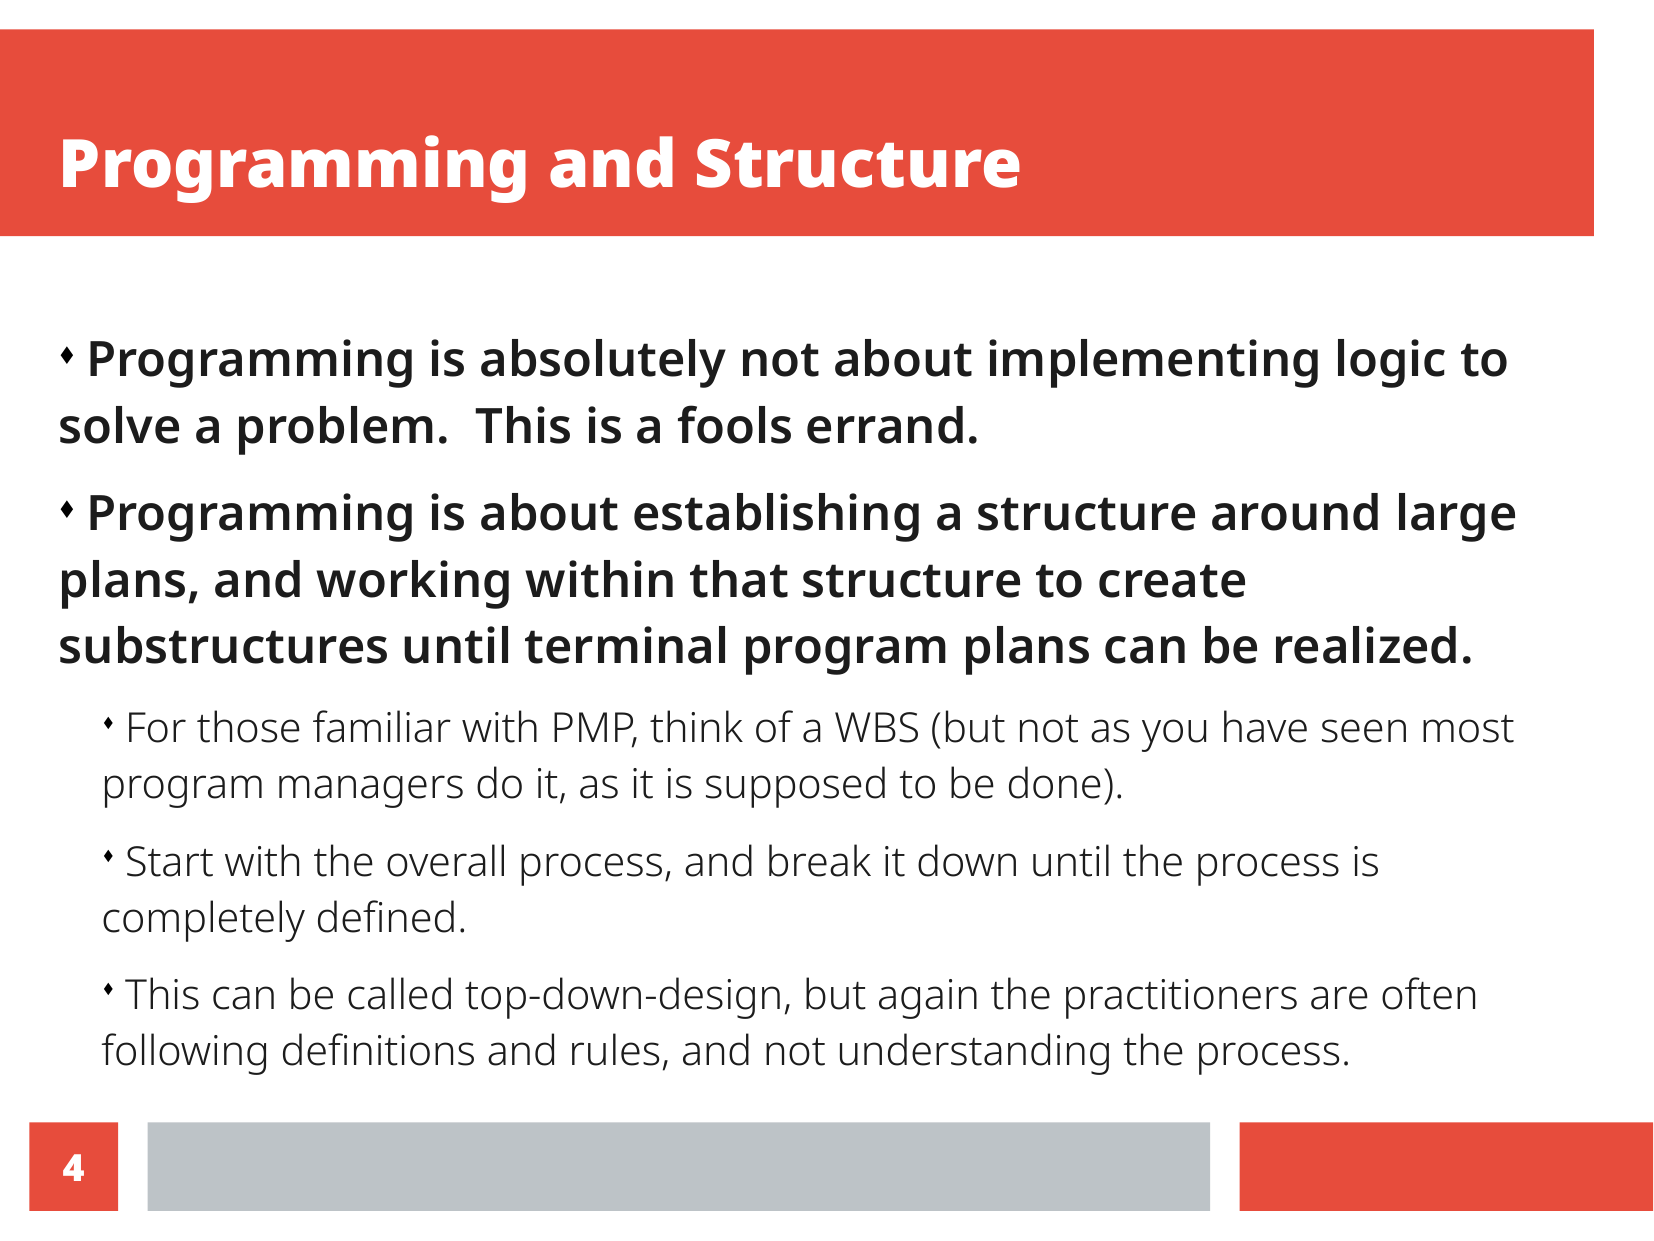

# Programming and Structure
 Programming is absolutely not about implementing logic to solve a problem. This is a fools errand.
 Programming is about establishing a structure around large plans, and working within that structure to create substructures until terminal program plans can be realized.
 For those familiar with PMP, think of a WBS (but not as you have seen most program managers do it, as it is supposed to be done).
 Start with the overall process, and break it down until the process is completely defined.
 This can be called top-down-design, but again the practitioners are often following definitions and rules, and not understanding the process.
4